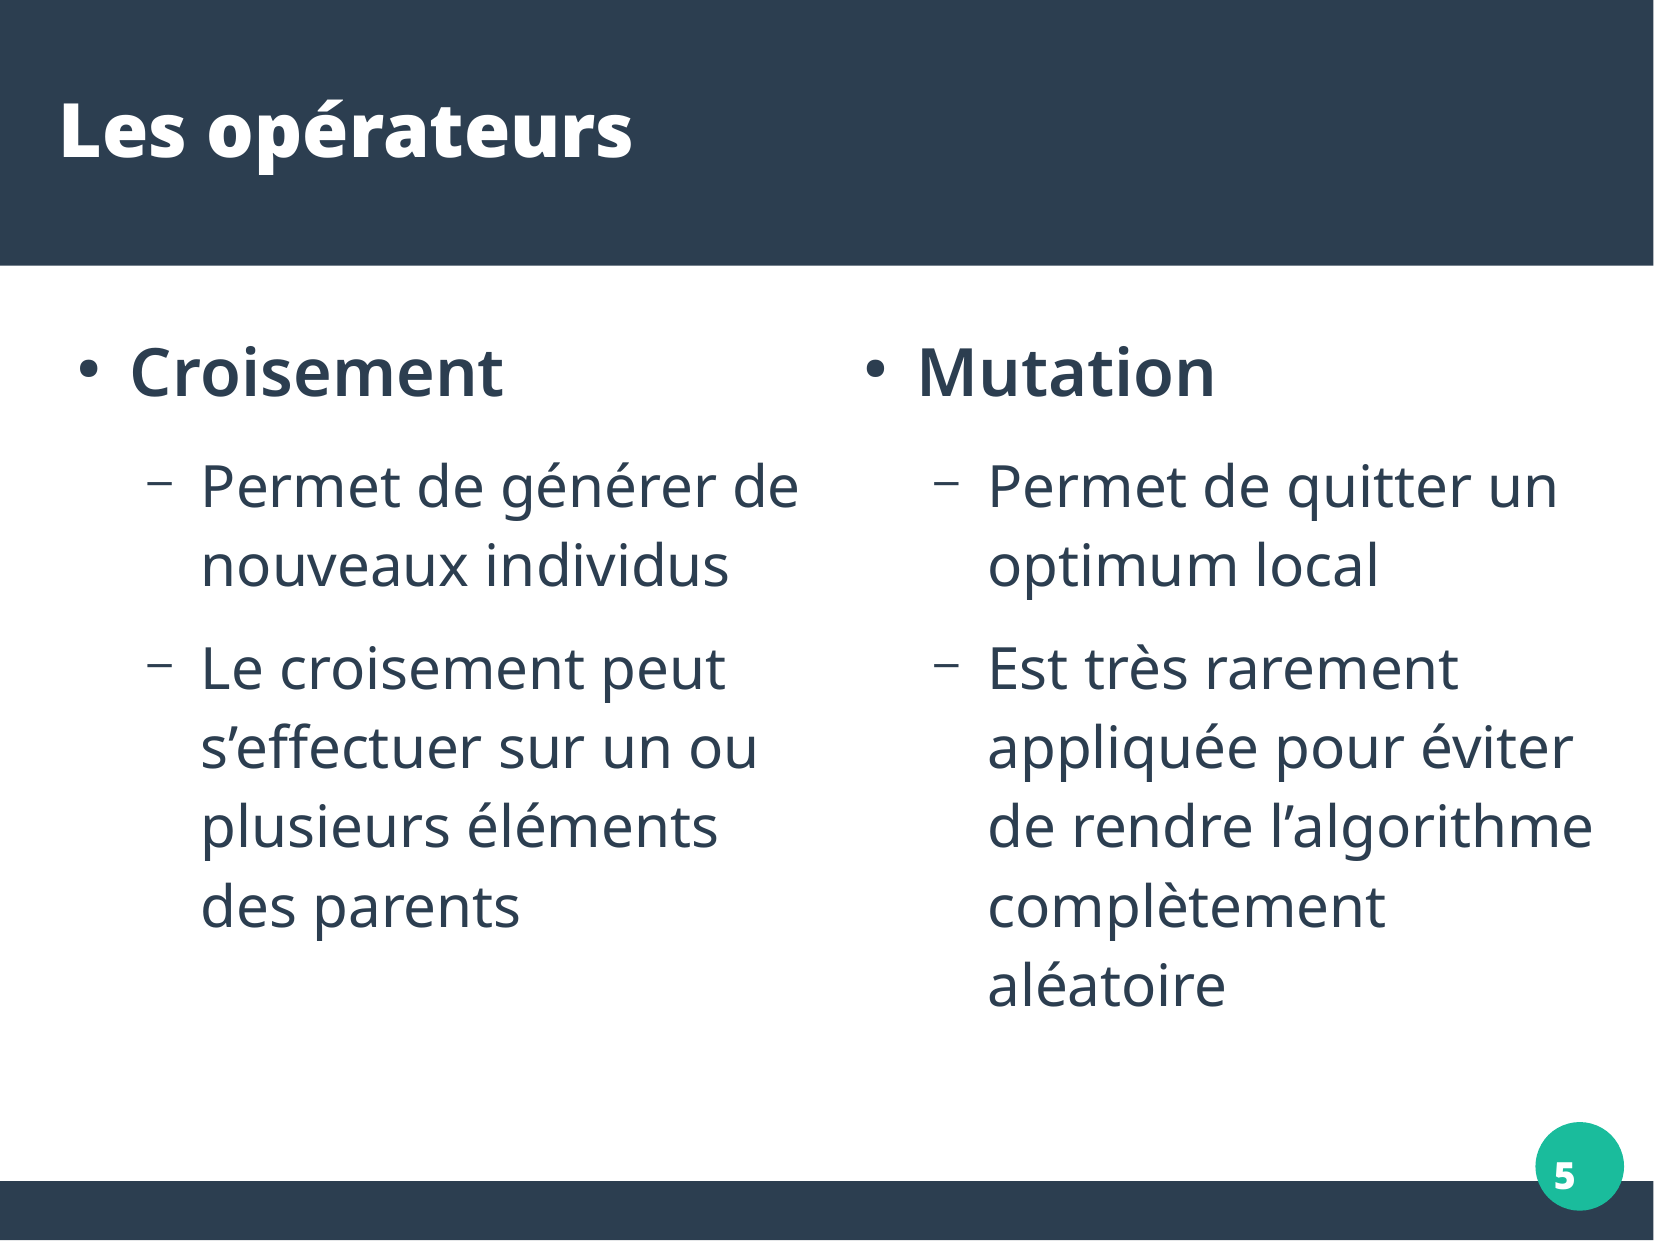

# Les opérateurs
Croisement
Permet de générer de nouveaux individus
Le croisement peut s’effectuer sur un ou plusieurs éléments des parents
Mutation
Permet de quitter un optimum local
Est très rarement appliquée pour éviter de rendre l’algorithme complètement aléatoire
5